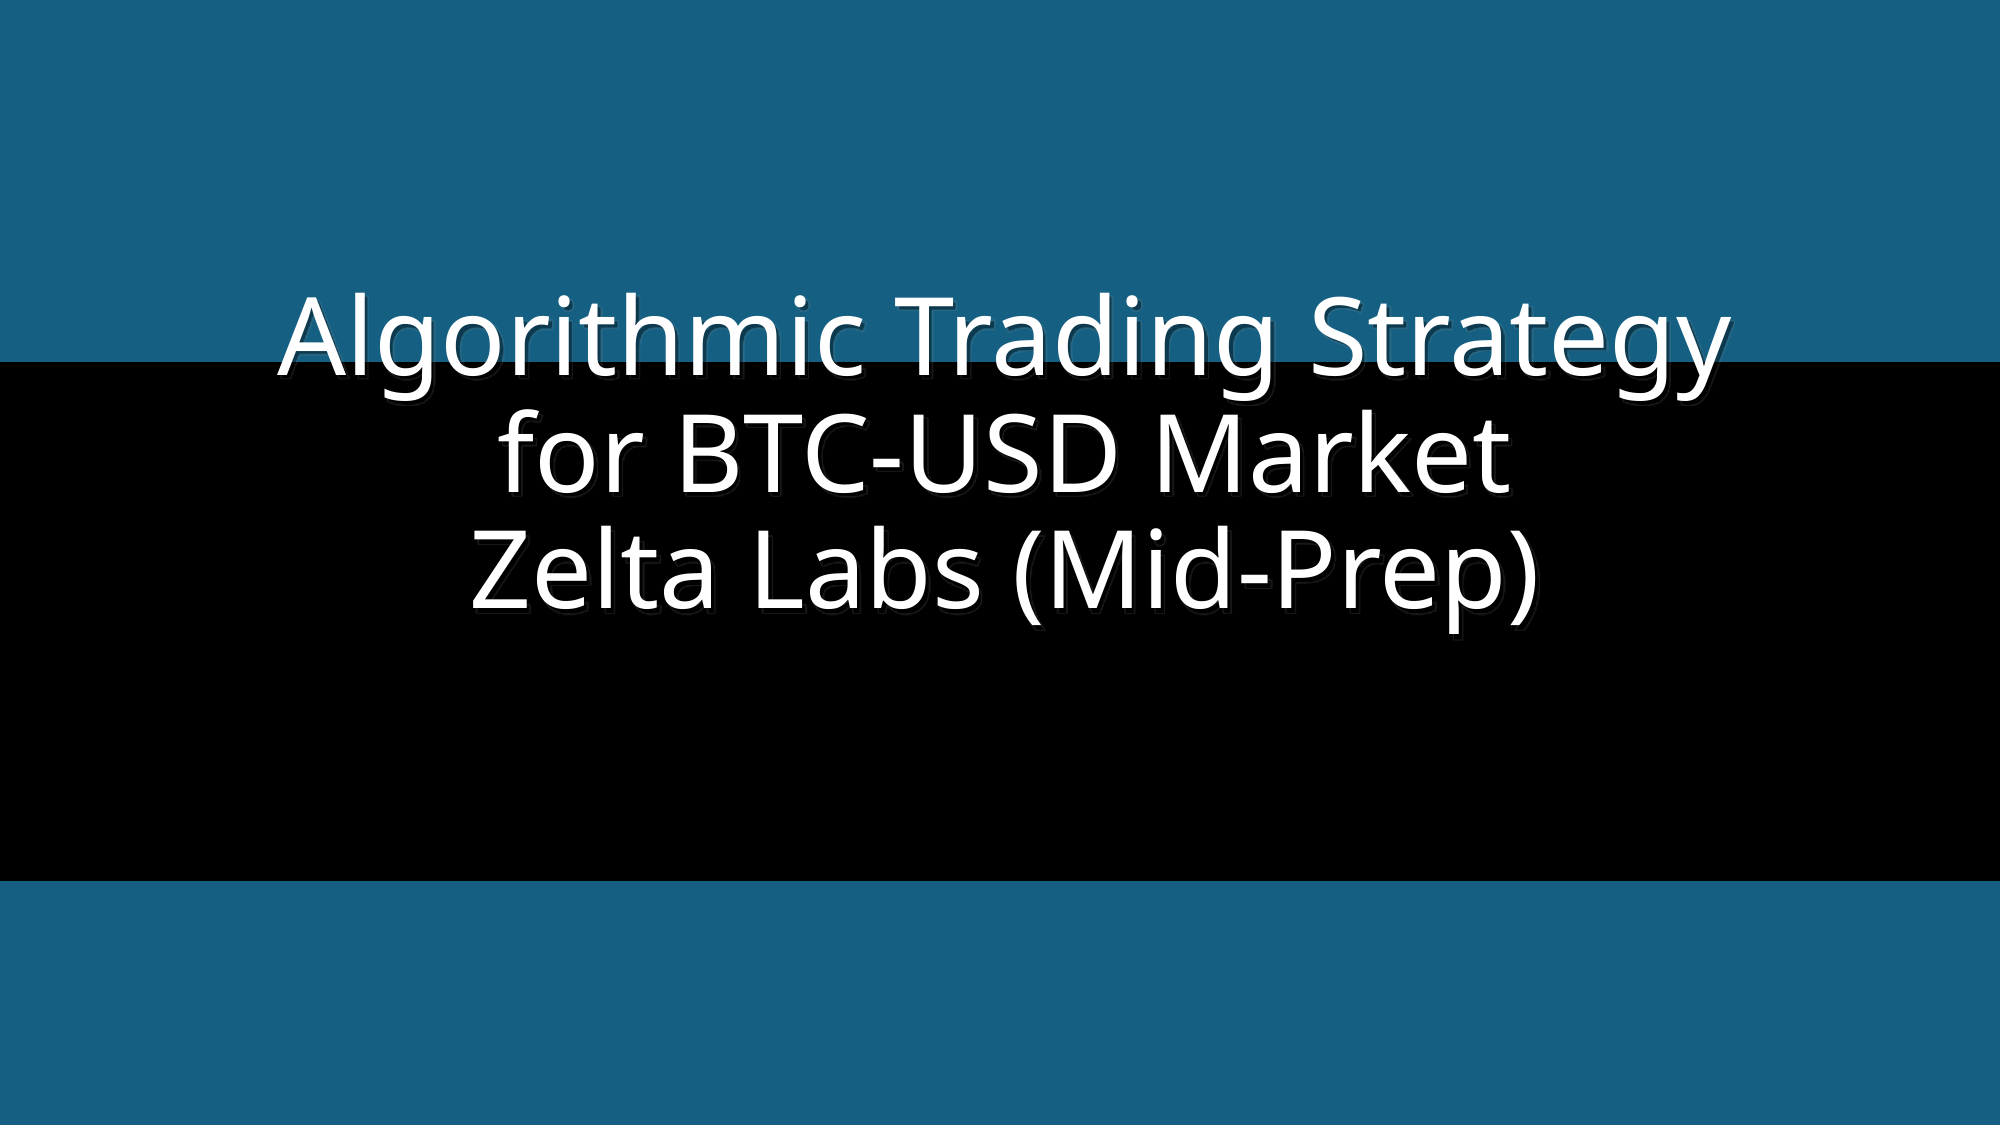

# Algorithmic Trading Strategy for BTC-USD Market Zelta Labs (Mid-Prep)